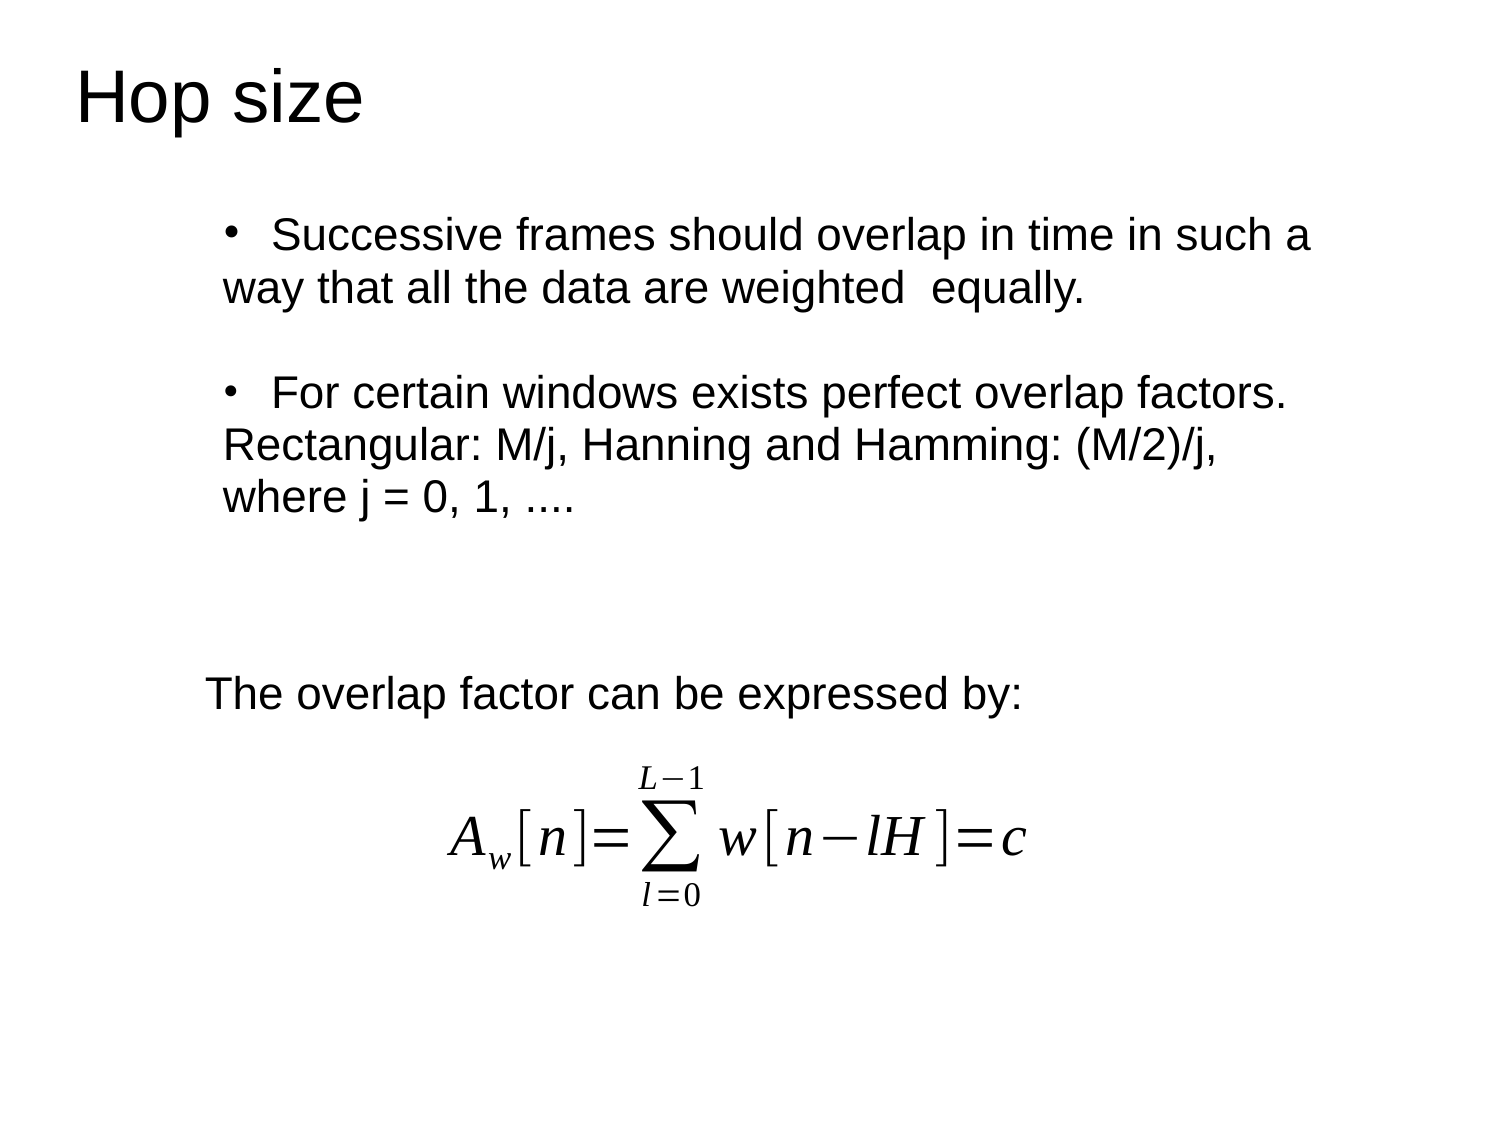

# Hop size
 Successive frames should overlap in time in such a
way that all the data are weighted equally.
 For certain windows exists perfect overlap factors.
Rectangular: M/j, Hanning and Hamming: (M/2)/j,
where j = 0, 1, ....
The overlap factor can be expressed by: